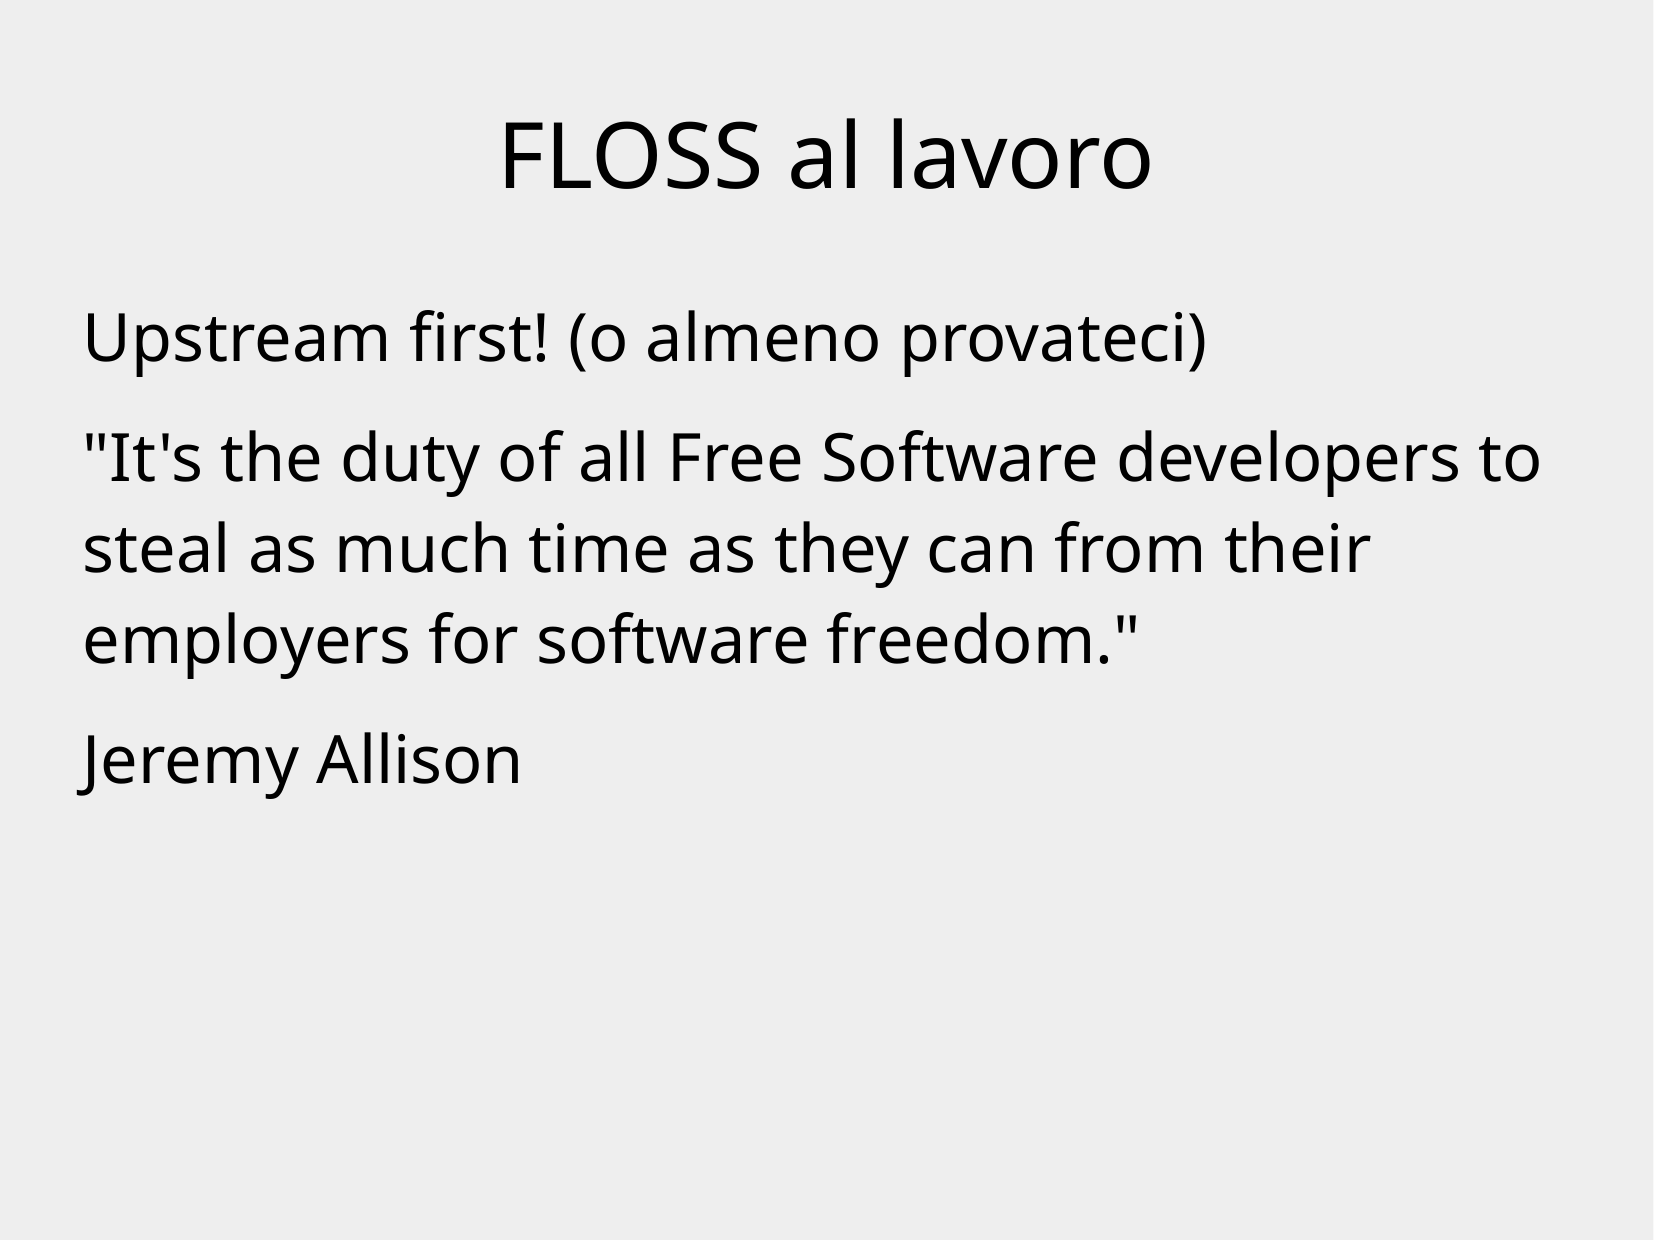

# FLOSS al lavoro
Upstream first! (o almeno provateci)
"It's the duty of all Free Software developers to steal as much time as they can from their employers for software freedom."
Jeremy Allison